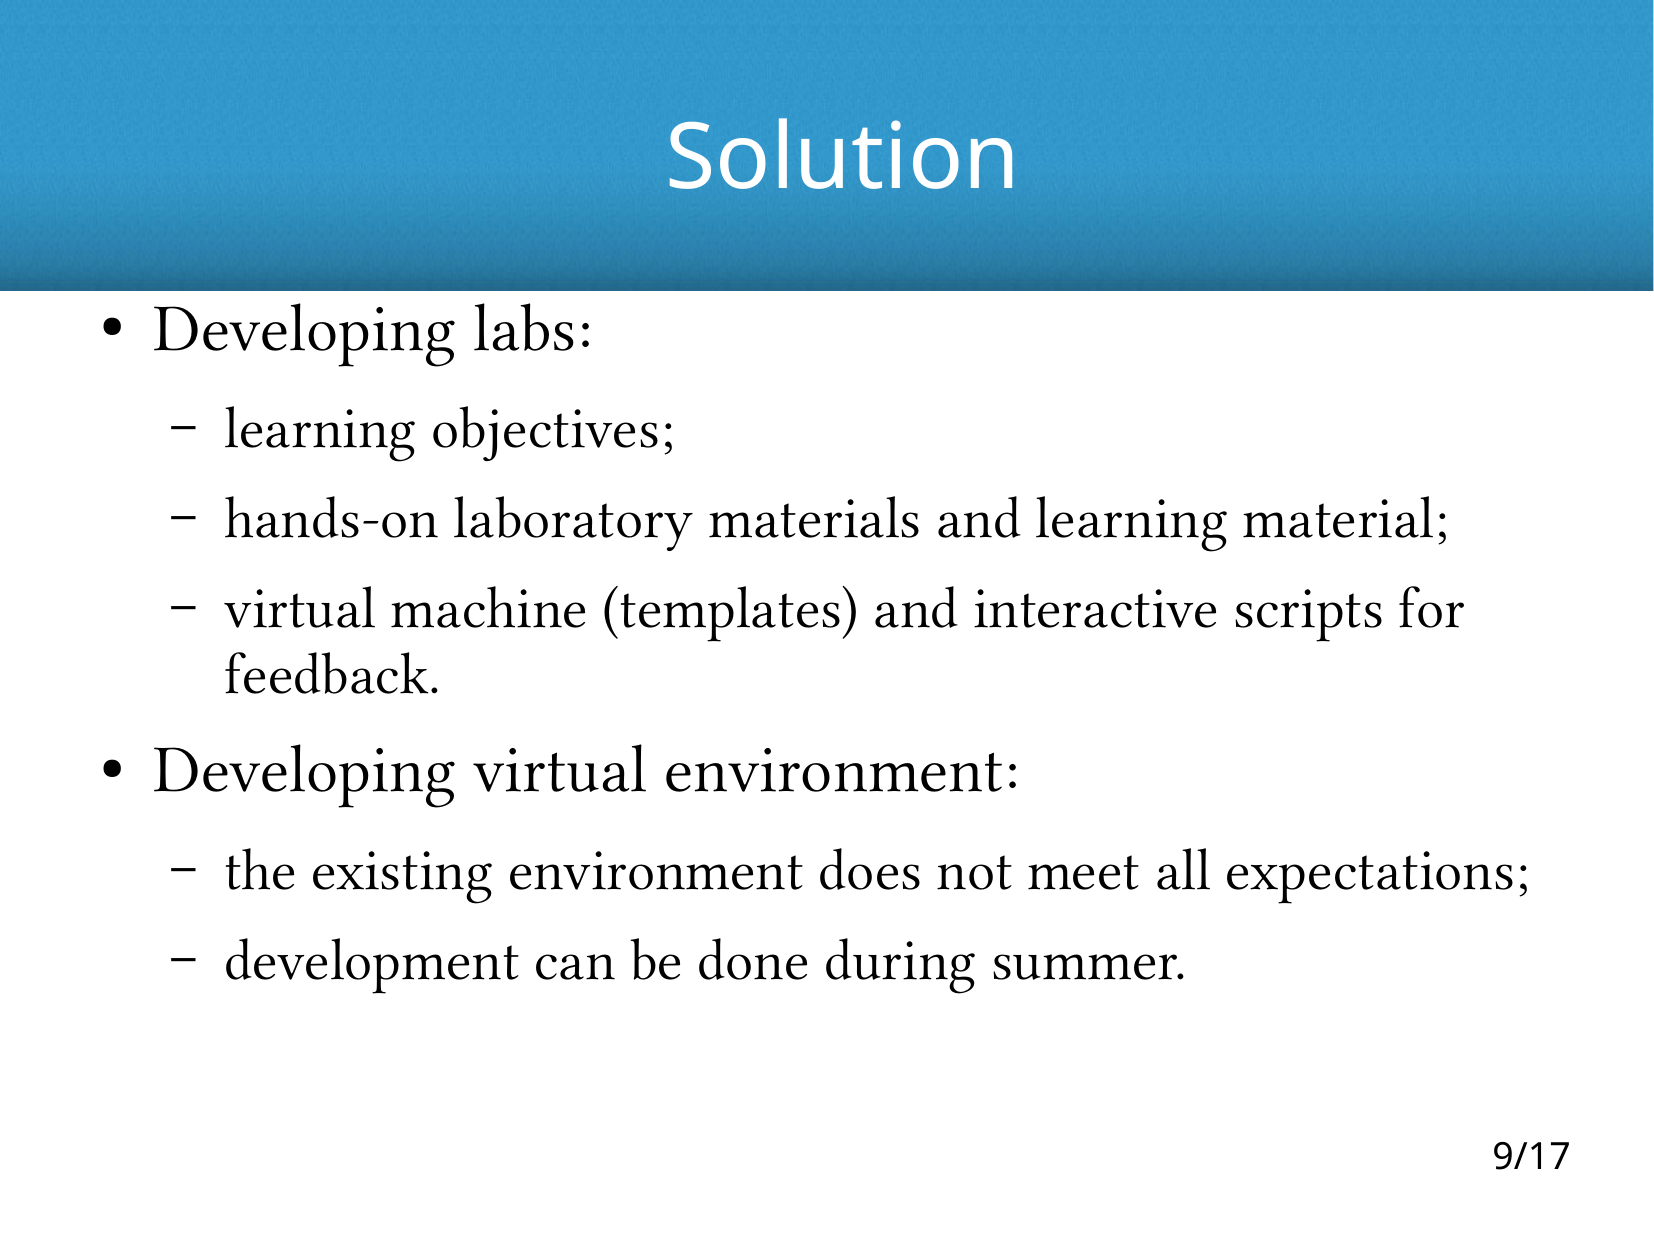

# Solution
Developing labs:
learning objectives;
hands-on laboratory materials and learning material;
virtual machine (templates) and interactive scripts for feedback.
Developing virtual environment:
the existing environment does not meet all expectations;
development can be done during summer.
9